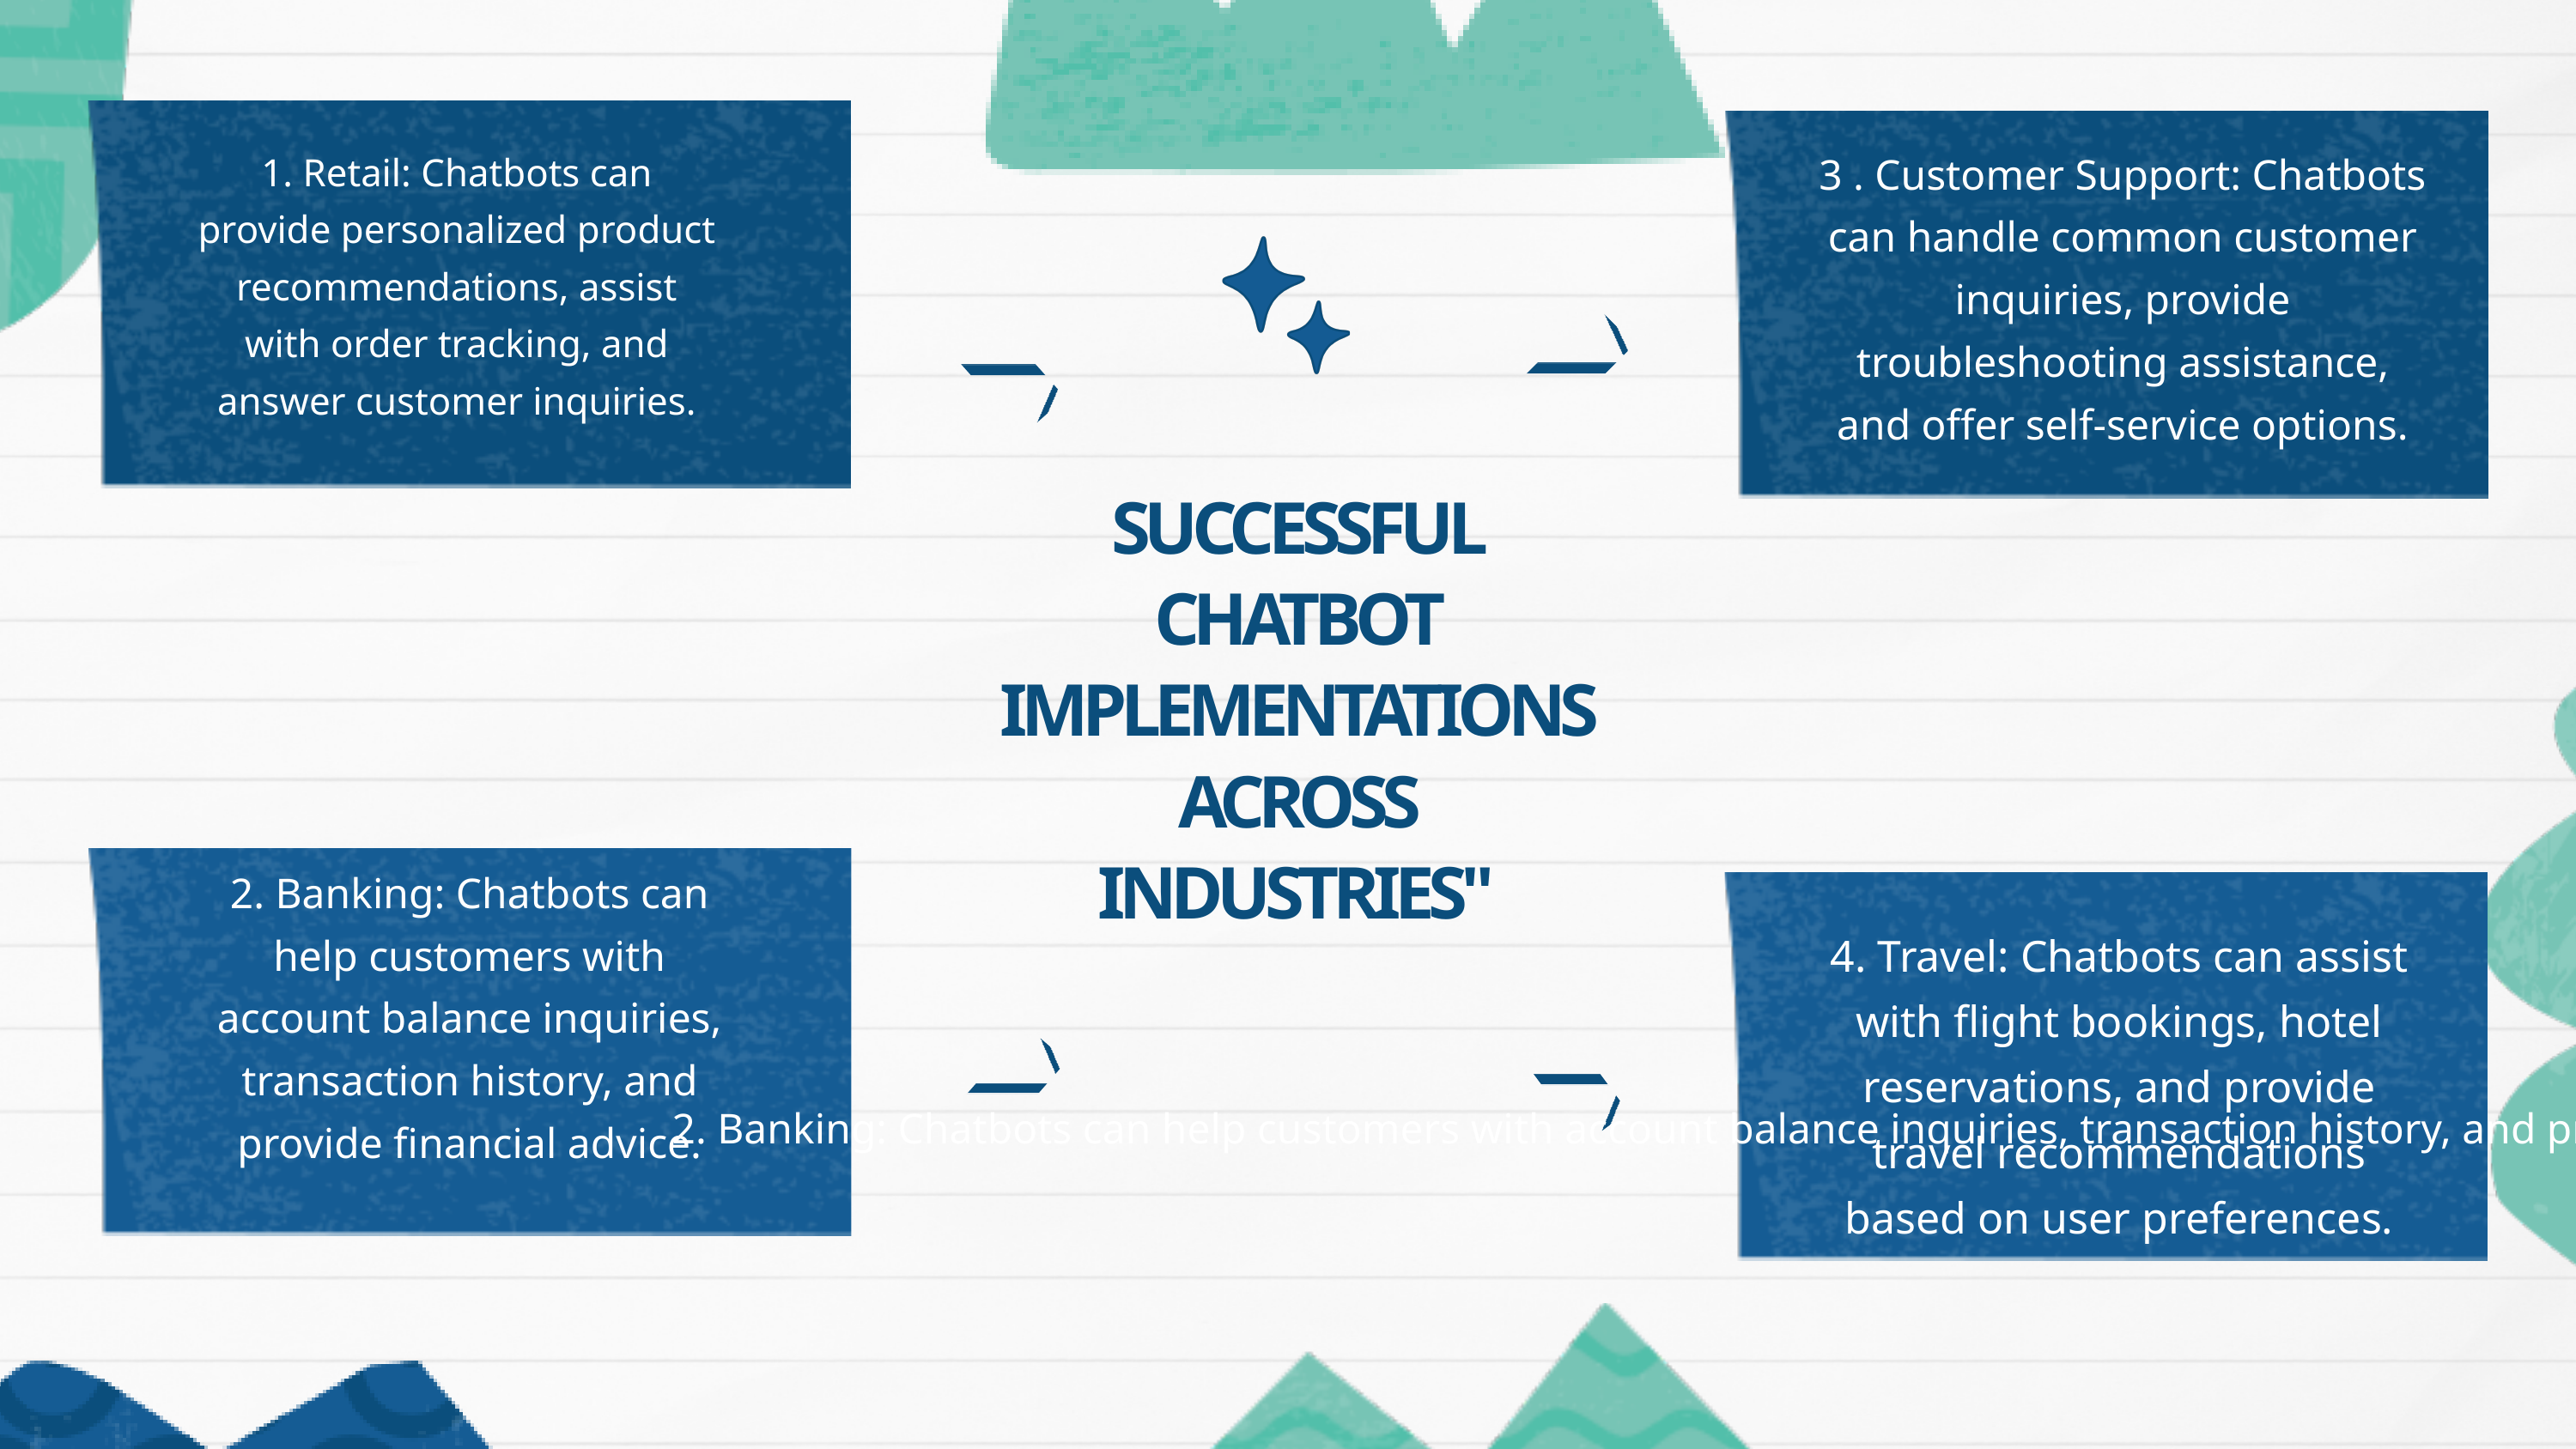

3 . Customer Support: Chatbots can handle common customer inquiries, provide troubleshooting assistance, and offer self-service options.
1. Retail: Chatbots can provide personalized product recommendations, assist with order tracking, and answer customer inquiries.
SUCCESSFUL CHATBOT IMPLEMENTATIONS ACROSS INDUSTRIES"
2. Banking: Chatbots can help customers with account balance inquiries, transaction history, and provide financial advice.
4. Travel: Chatbots can assist with flight bookings, hotel reservations, and provide travel recommendations based on user preferences.
2. Banking: Chatbots can help customers with account balance inquiries, transaction history, and provide financial advice.